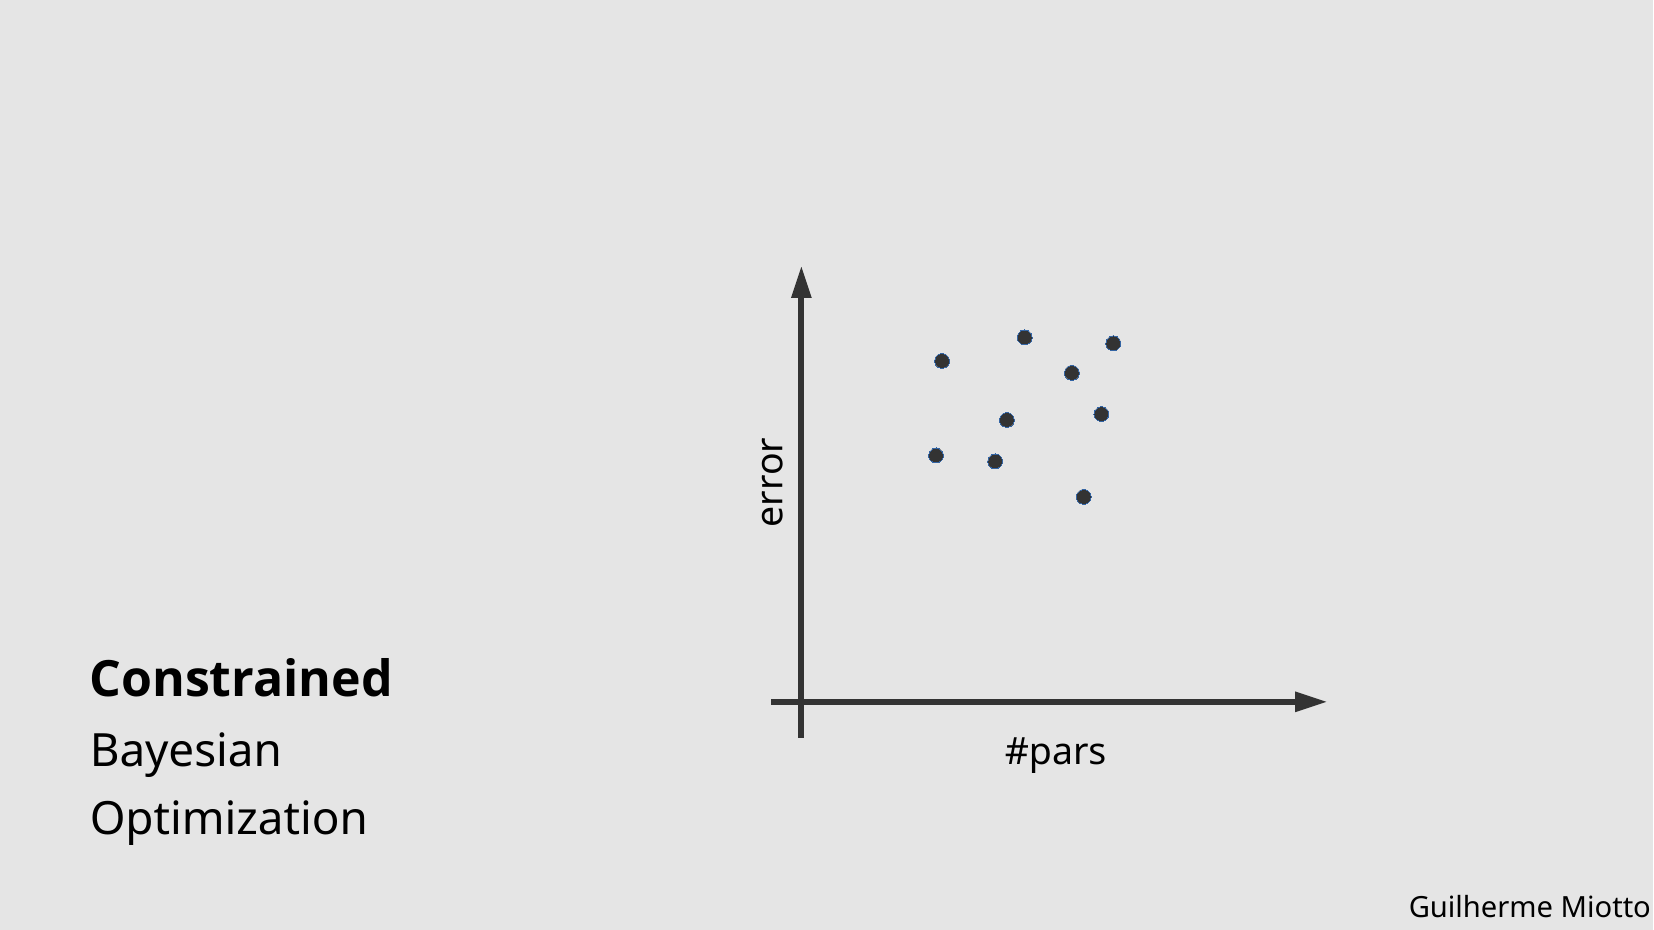

error
Constrained
Bayesian
Optimization
#pars
Guilherme Miotto